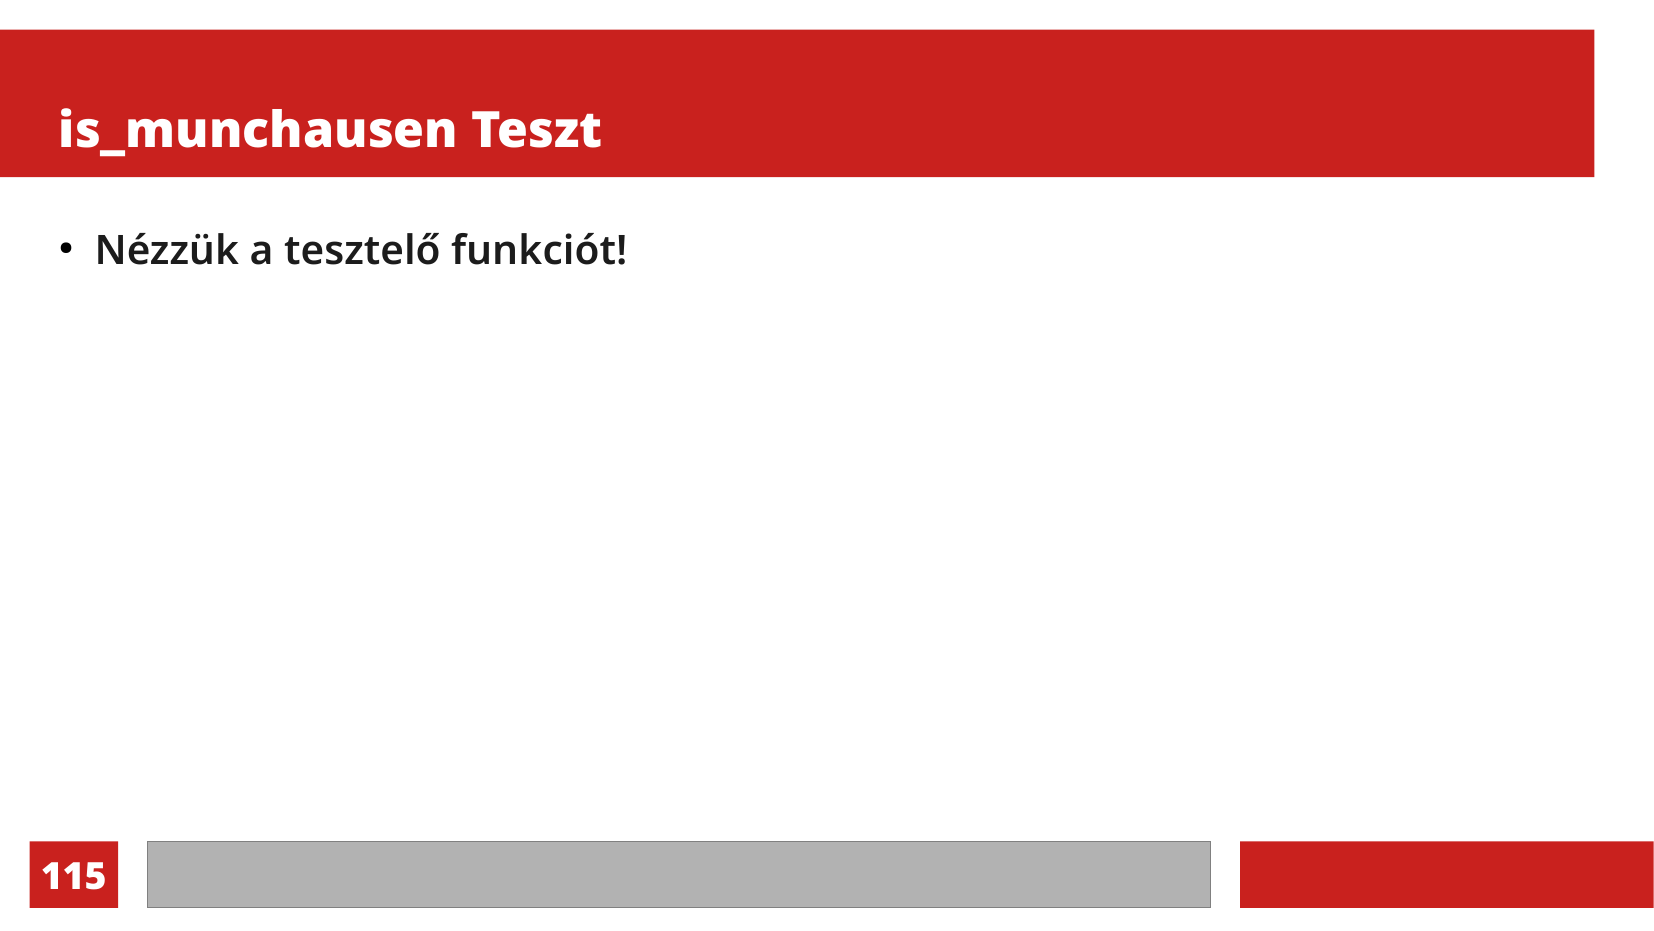

# is_munchausen Teszt
Nézzük a tesztelő funkciót!
115